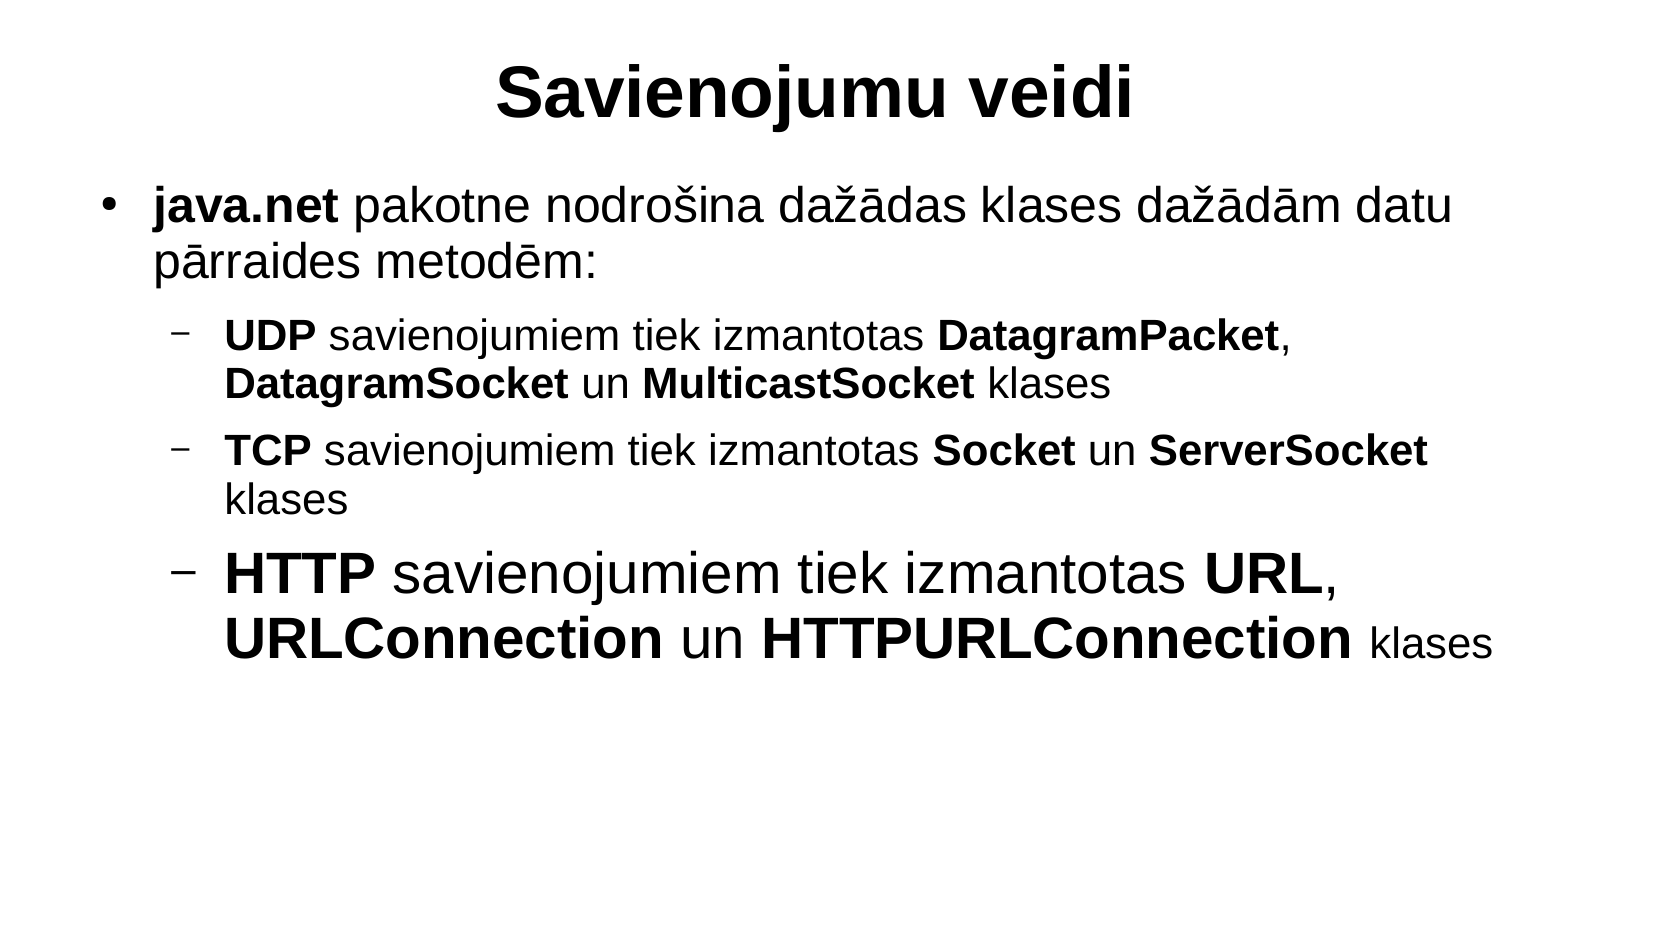

# Savienojumu veidi
java.net pakotne nodrošina dažādas klases dažādām datu pārraides metodēm:
UDP savienojumiem tiek izmantotas DatagramPacket, DatagramSocket un MulticastSocket klases
TCP savienojumiem tiek izmantotas Socket un ServerSocket klases
HTTP savienojumiem tiek izmantotas URL, URLConnection un HTTPURLConnection klases